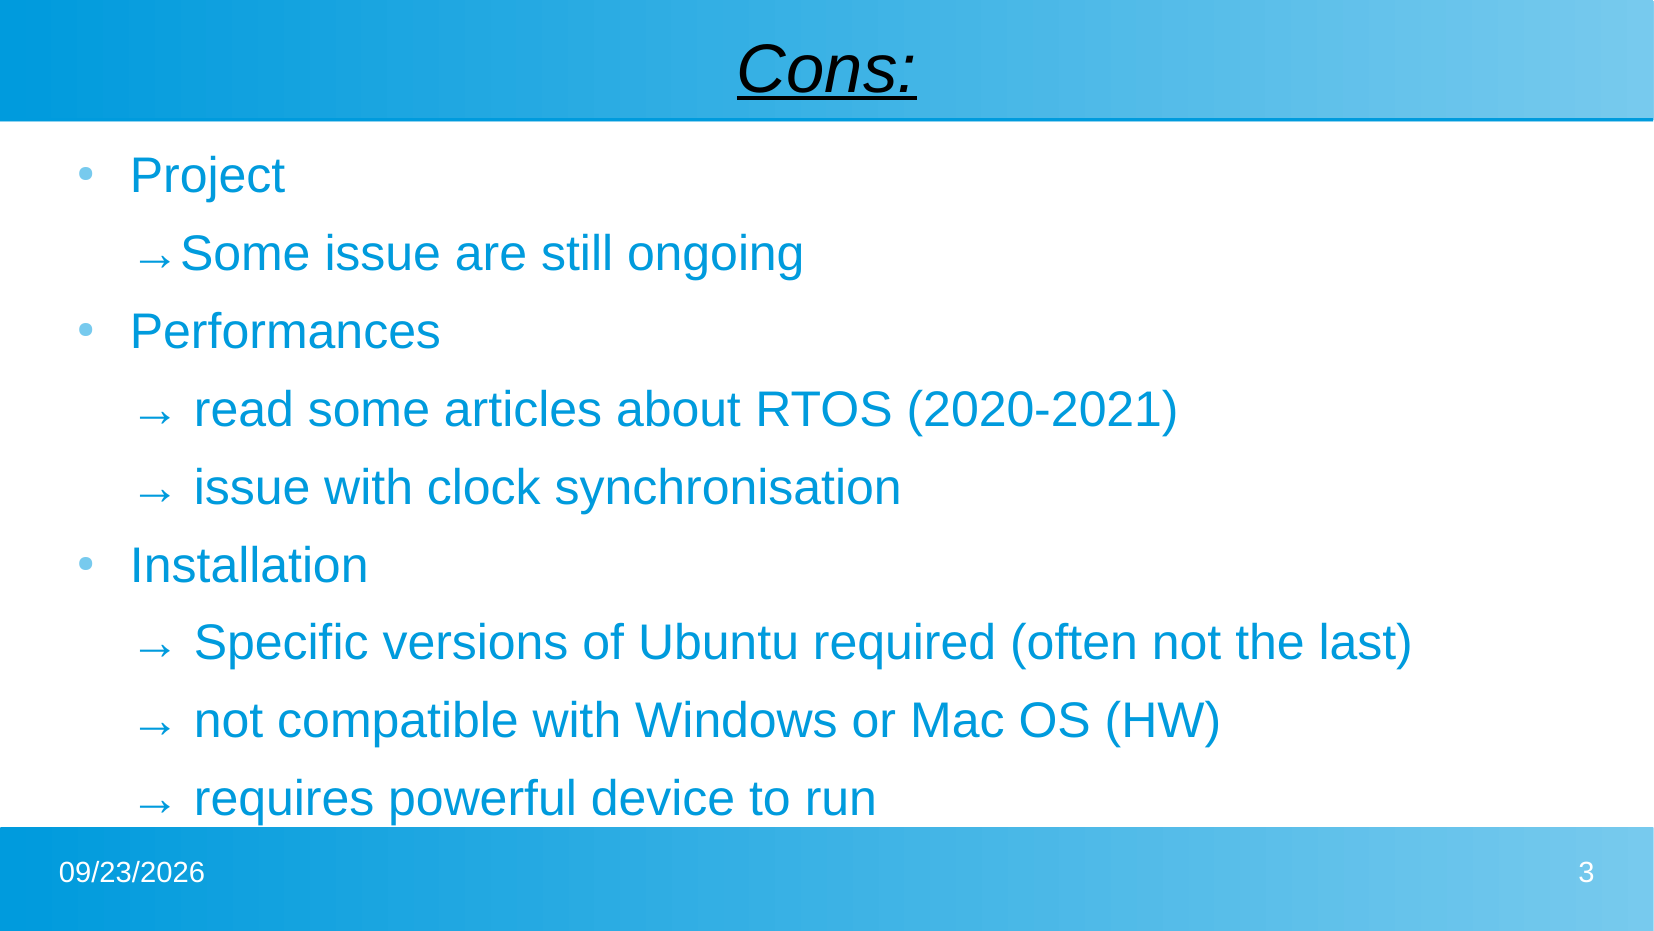

# Cons:
Project
→Some issue are still ongoing
Performances
→ read some articles about RTOS (2020-2021)
→ issue with clock synchronisation
Installation
→ Specific versions of Ubuntu required (often not the last)
→ not compatible with Windows or Mac OS (HW)
→ requires powerful device to run
3